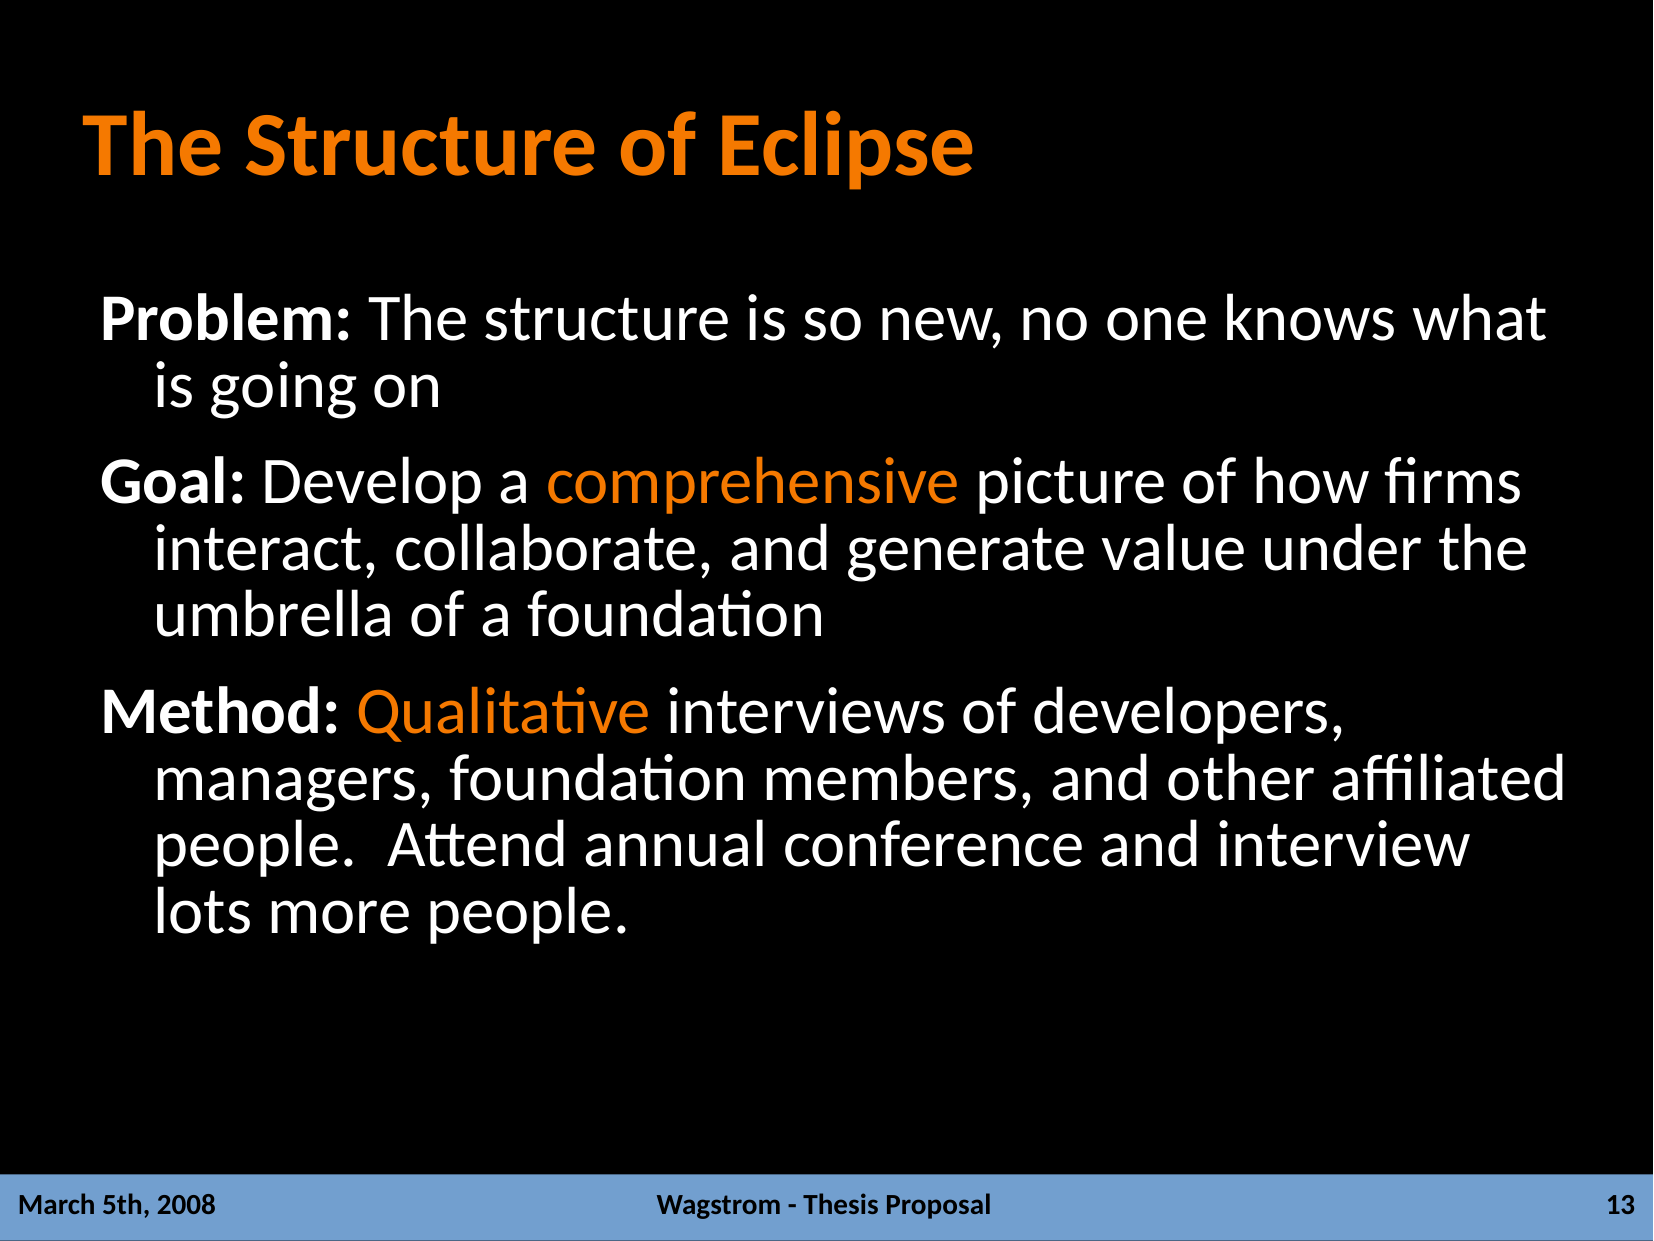

# The Structure of Eclipse
Problem: The structure is so new, no one knows what is going on
Goal: Develop a comprehensive picture of how firms interact, collaborate, and generate value under the umbrella of a foundation
Method: Qualitative interviews of developers, managers, foundation members, and other affiliated people. Attend annual conference and interview lots more people.
March 5th, 2008
Wagstrom - Thesis Proposal
13